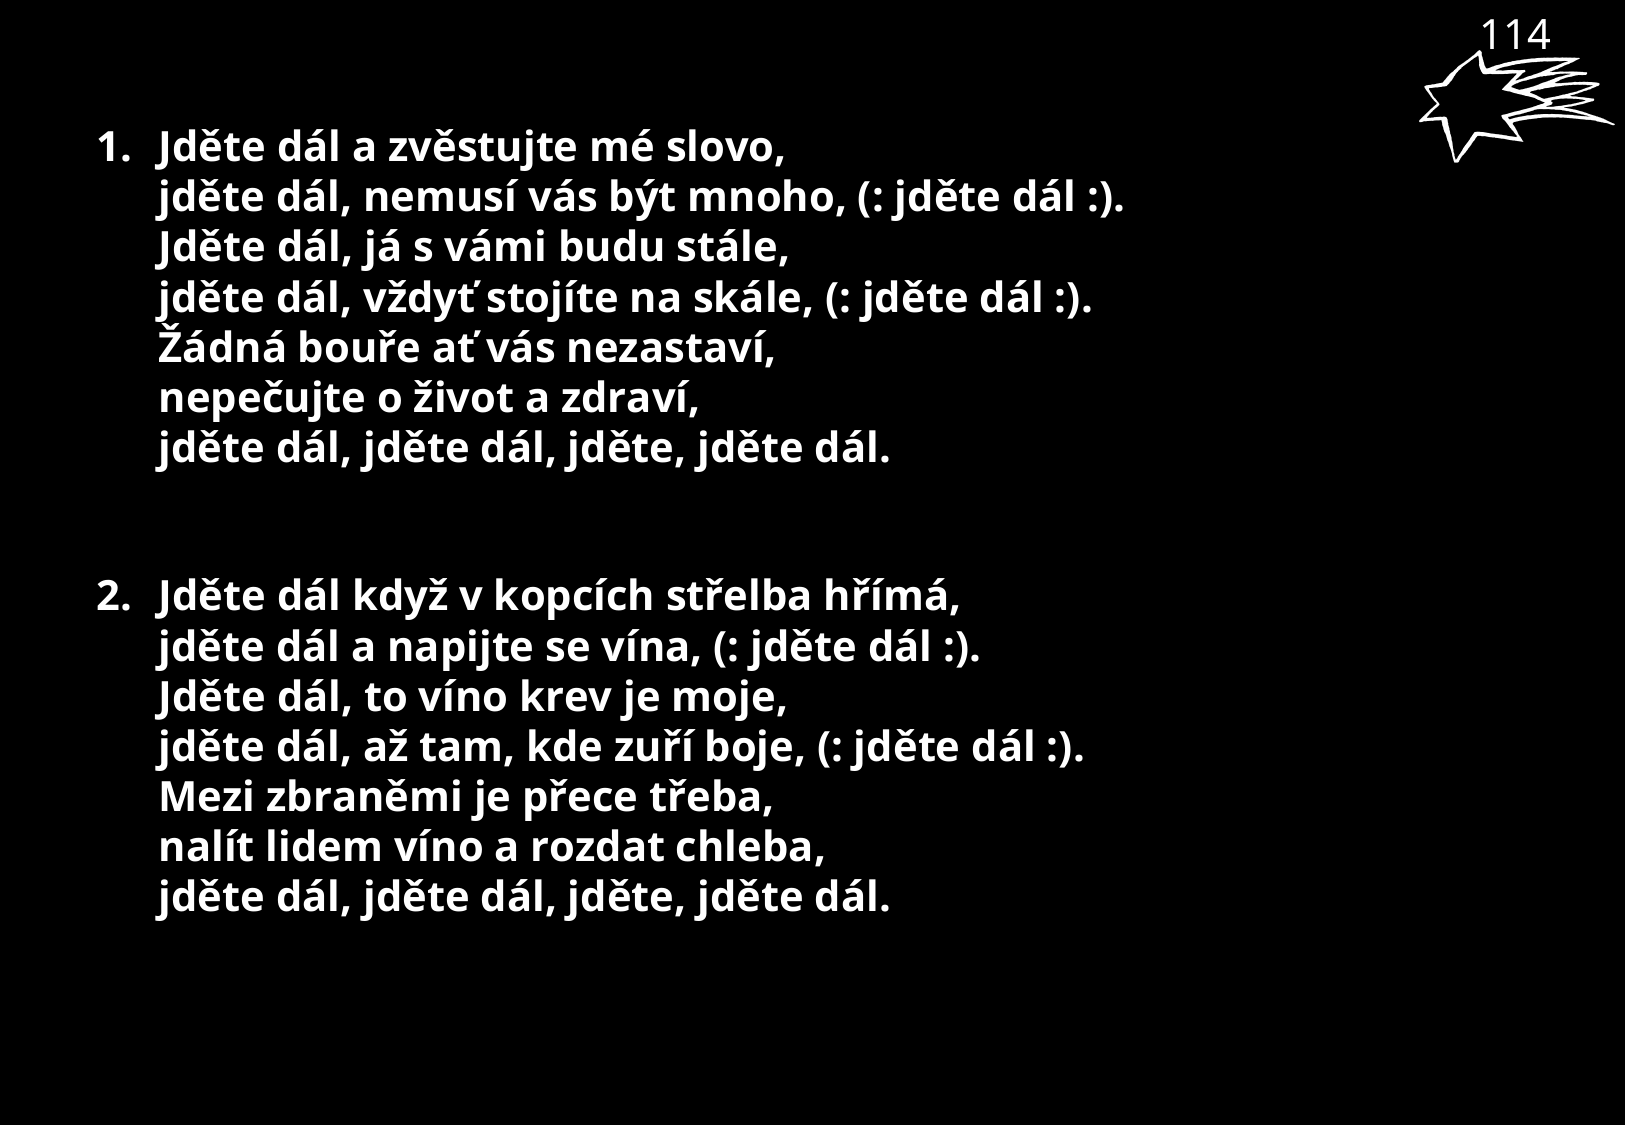

114
# Jděte dál a zvěstujte mé slovo, jděte dál, nemusí vás být mnoho, (: jděte dál :). Jděte dál, já s vámi budu stále, jděte dál, vždyť stojíte na skále, (: jděte dál :). Žádná bouře ať vás nezastaví, nepečujte o život a zdraví, jděte dál, jděte dál, jděte, jděte dál.
Jděte dál když v kopcích střelba hřímá,
jděte dál a napijte se vína, (: jděte dál :).
Jděte dál, to víno krev je moje,
jděte dál, až tam, kde zuří boje, (: jděte dál :).
Mezi zbraněmi je přece třeba,
nalít lidem víno a rozdat chleba,
jděte dál, jděte dál, jděte, jděte dál.